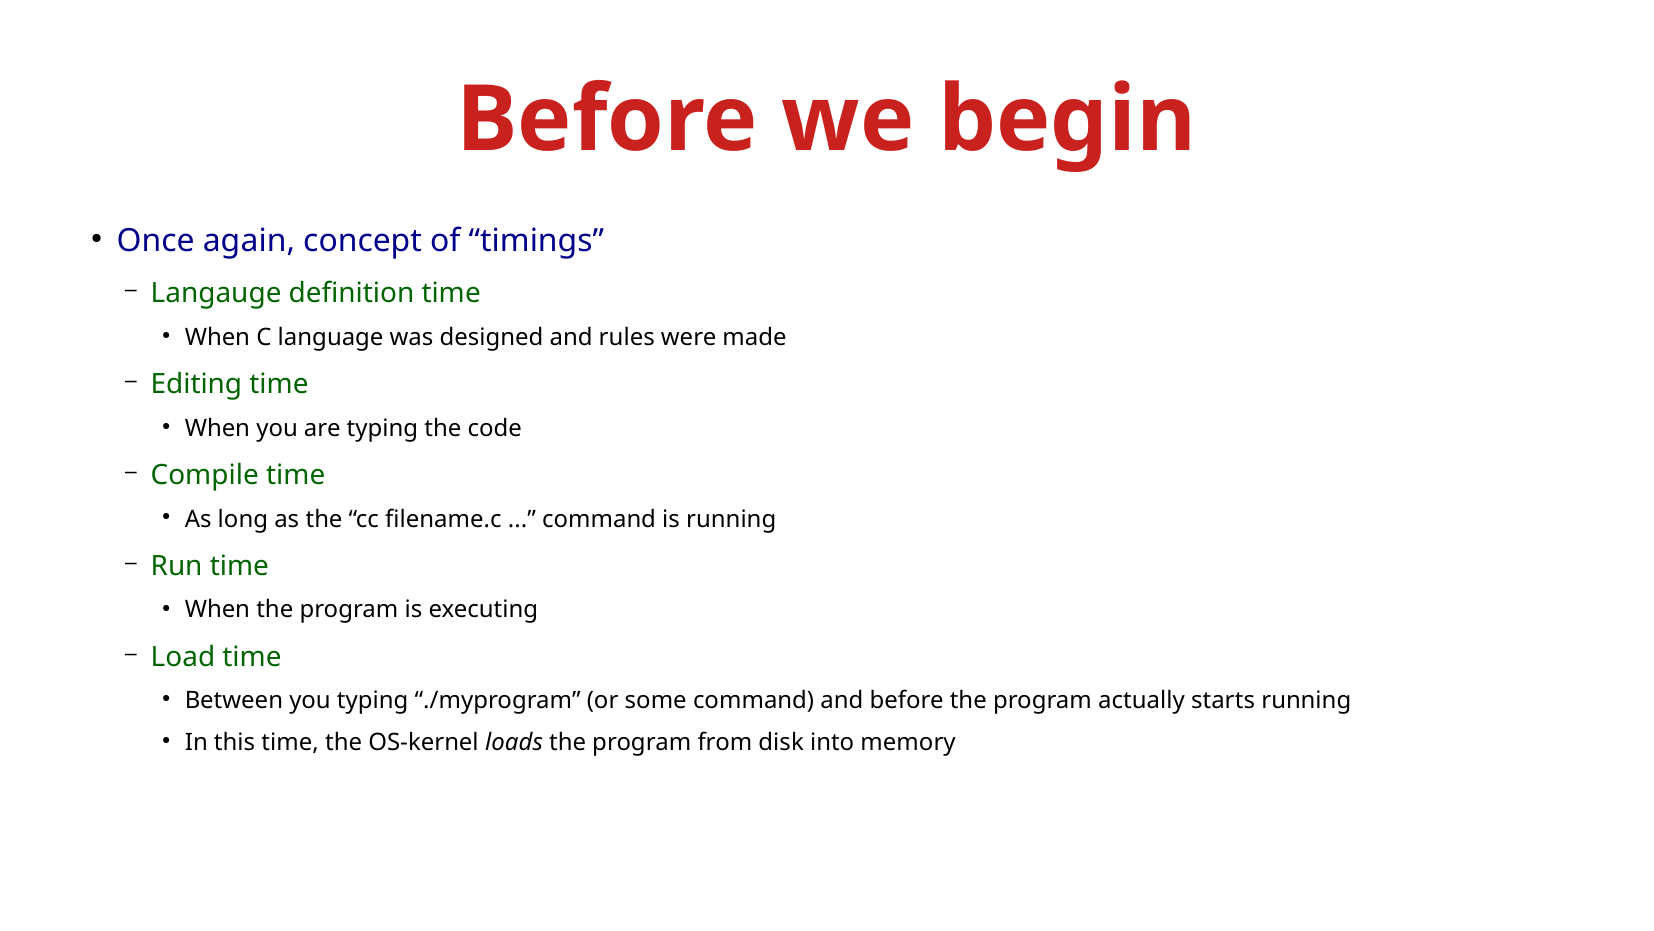

# Before we begin
Once again, concept of “timings”
Langauge definition time
When C language was designed and rules were made
Editing time
When you are typing the code
Compile time
As long as the “cc filename.c ...” command is running
Run time
When the program is executing
Load time
Between you typing “./myprogram” (or some command) and before the program actually starts running
In this time, the OS-kernel loads the program from disk into memory